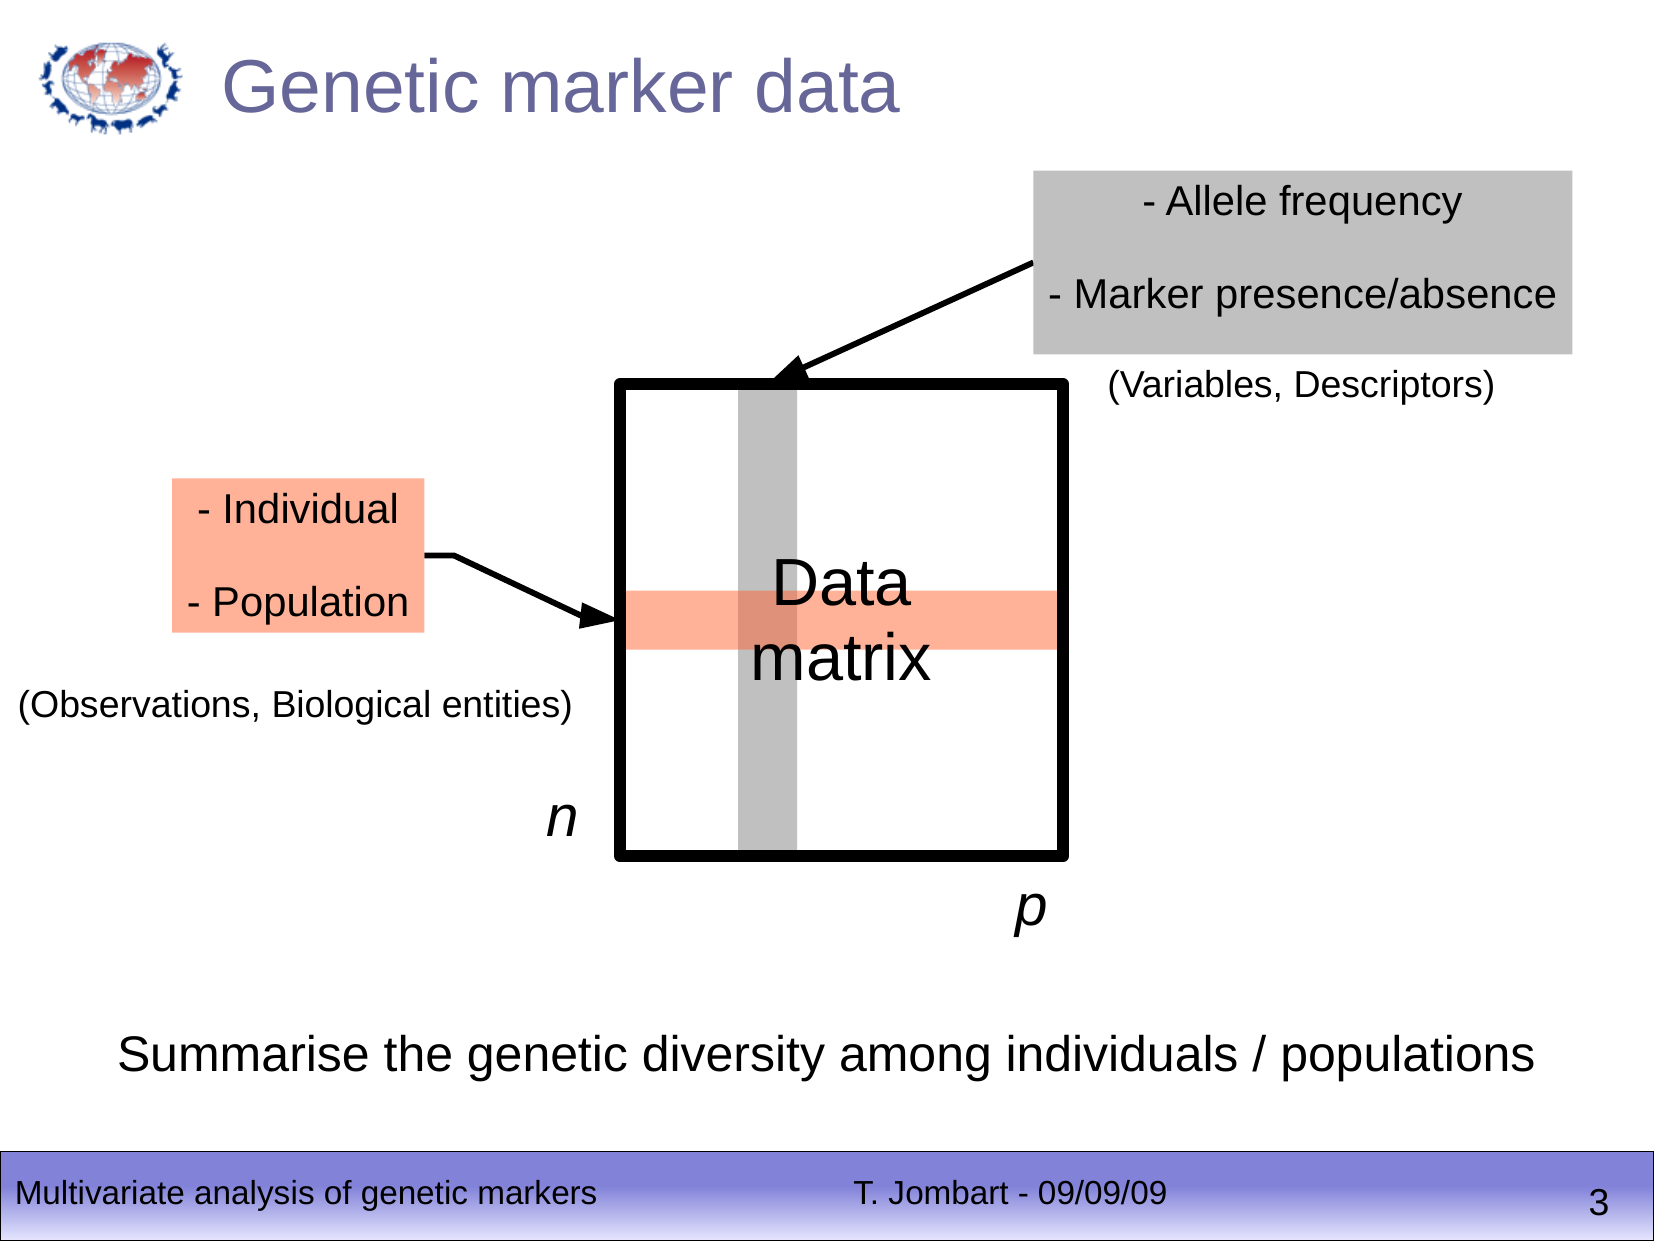

Genetic marker data
- Allele frequency
- Marker presence/absence
(Variables, Descriptors)
Data
matrix
- Individual
- Population
(Observations, Biological entities)
n
p
Summarise the genetic diversity among individuals / populations
Multivariate analysis of genetic markers
T. Jombart - 09/09/09
3